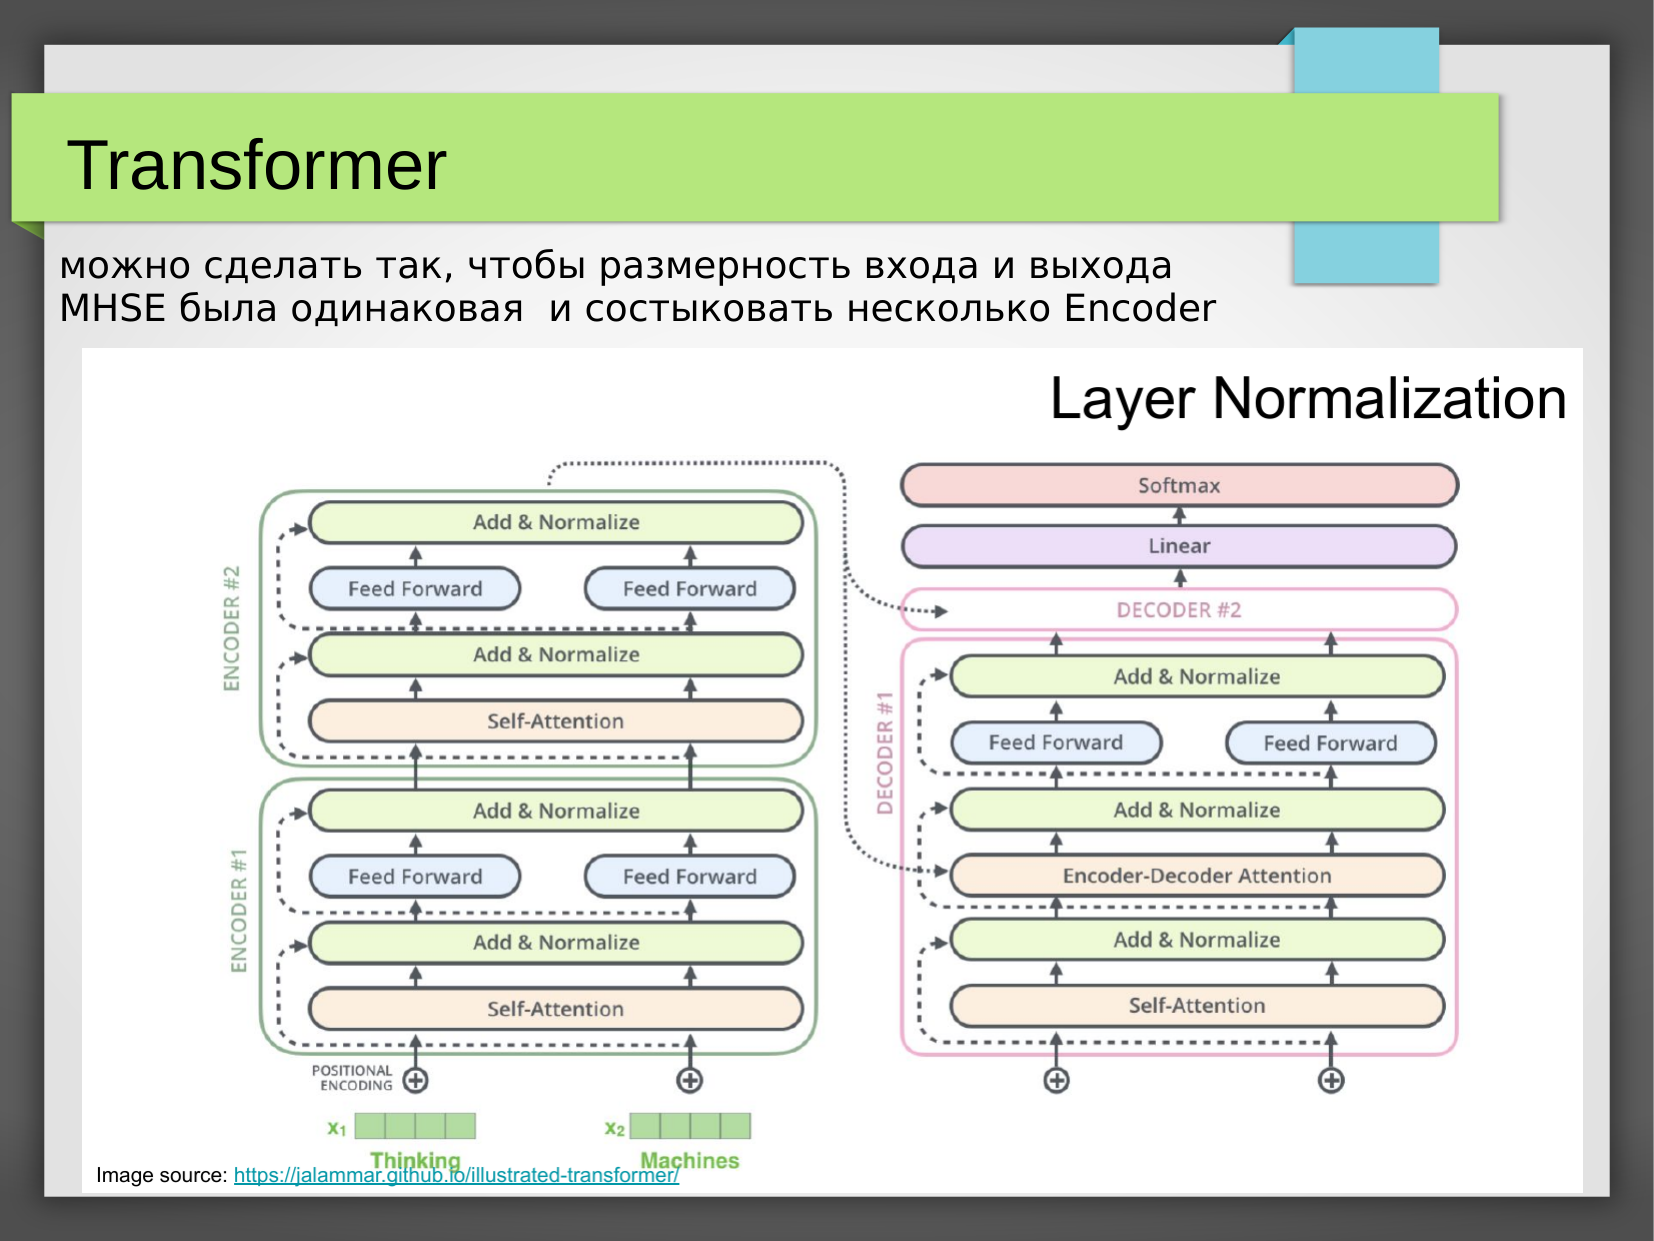

# Transformer
можно сделать так, чтобы размерность входа и выхода
MHSE была одинаковая и состыковать несколько Encoder